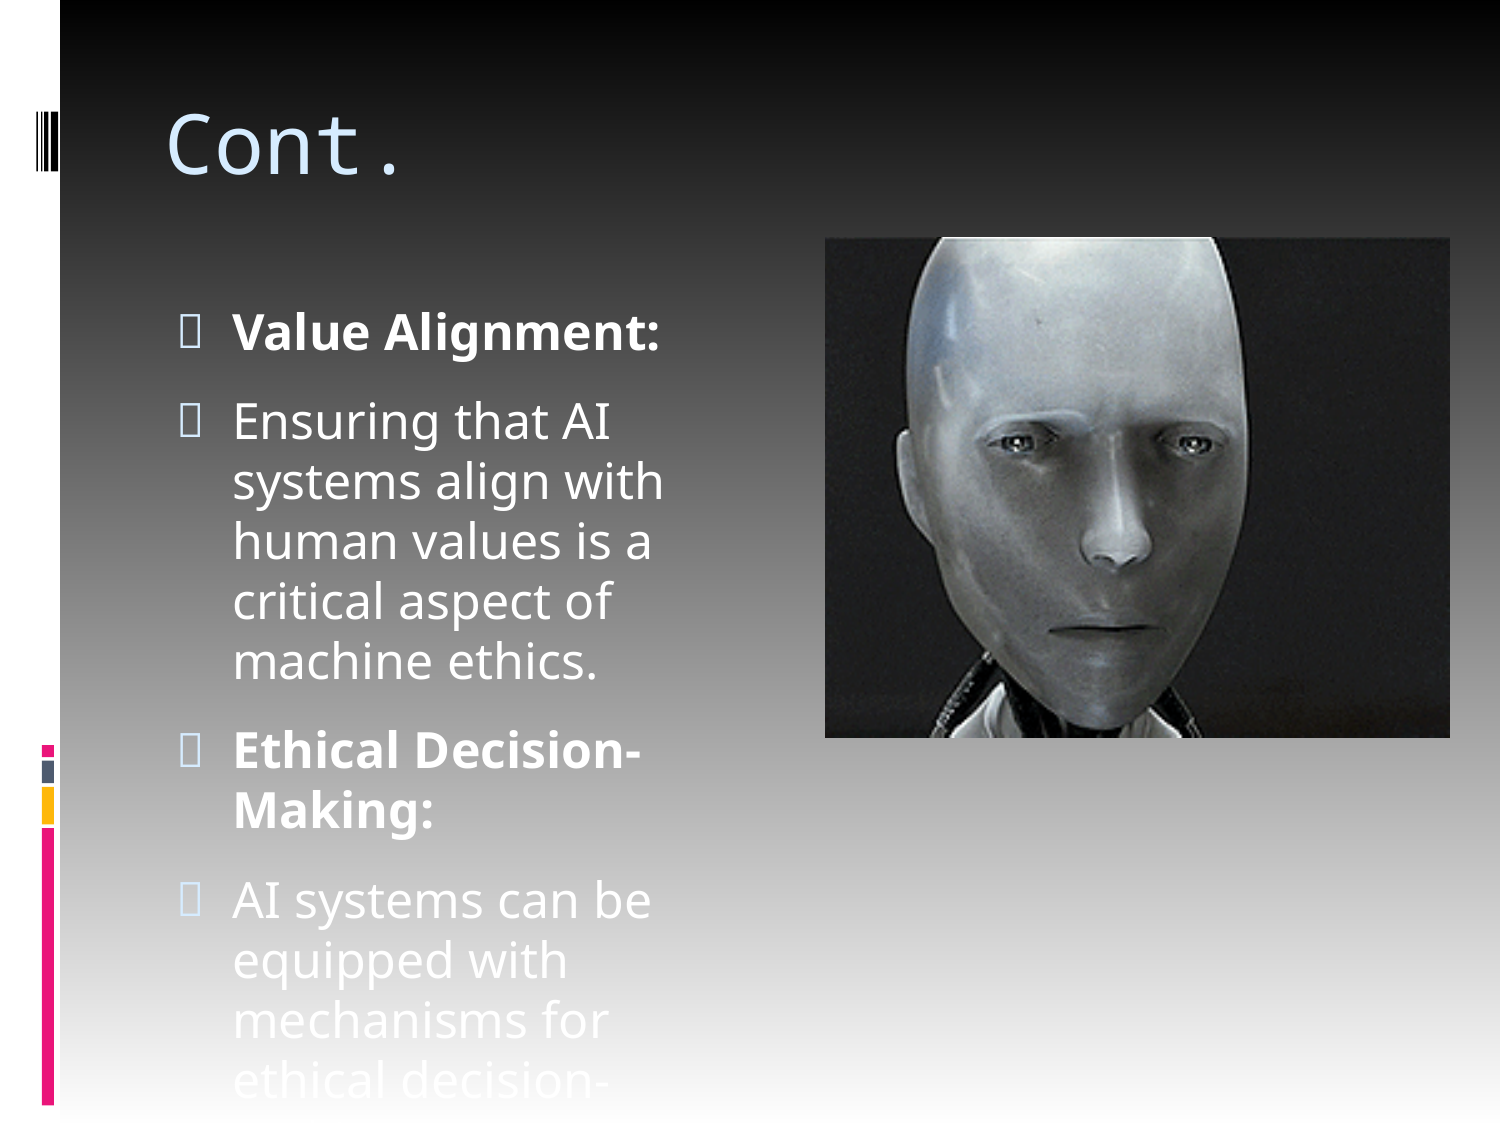

# Cont.
Value Alignment:
Ensuring that AI systems align with human values is a critical aspect of machine ethics.
Ethical Decision-Making:
AI systems can be equipped with mechanisms for ethical decision-making.